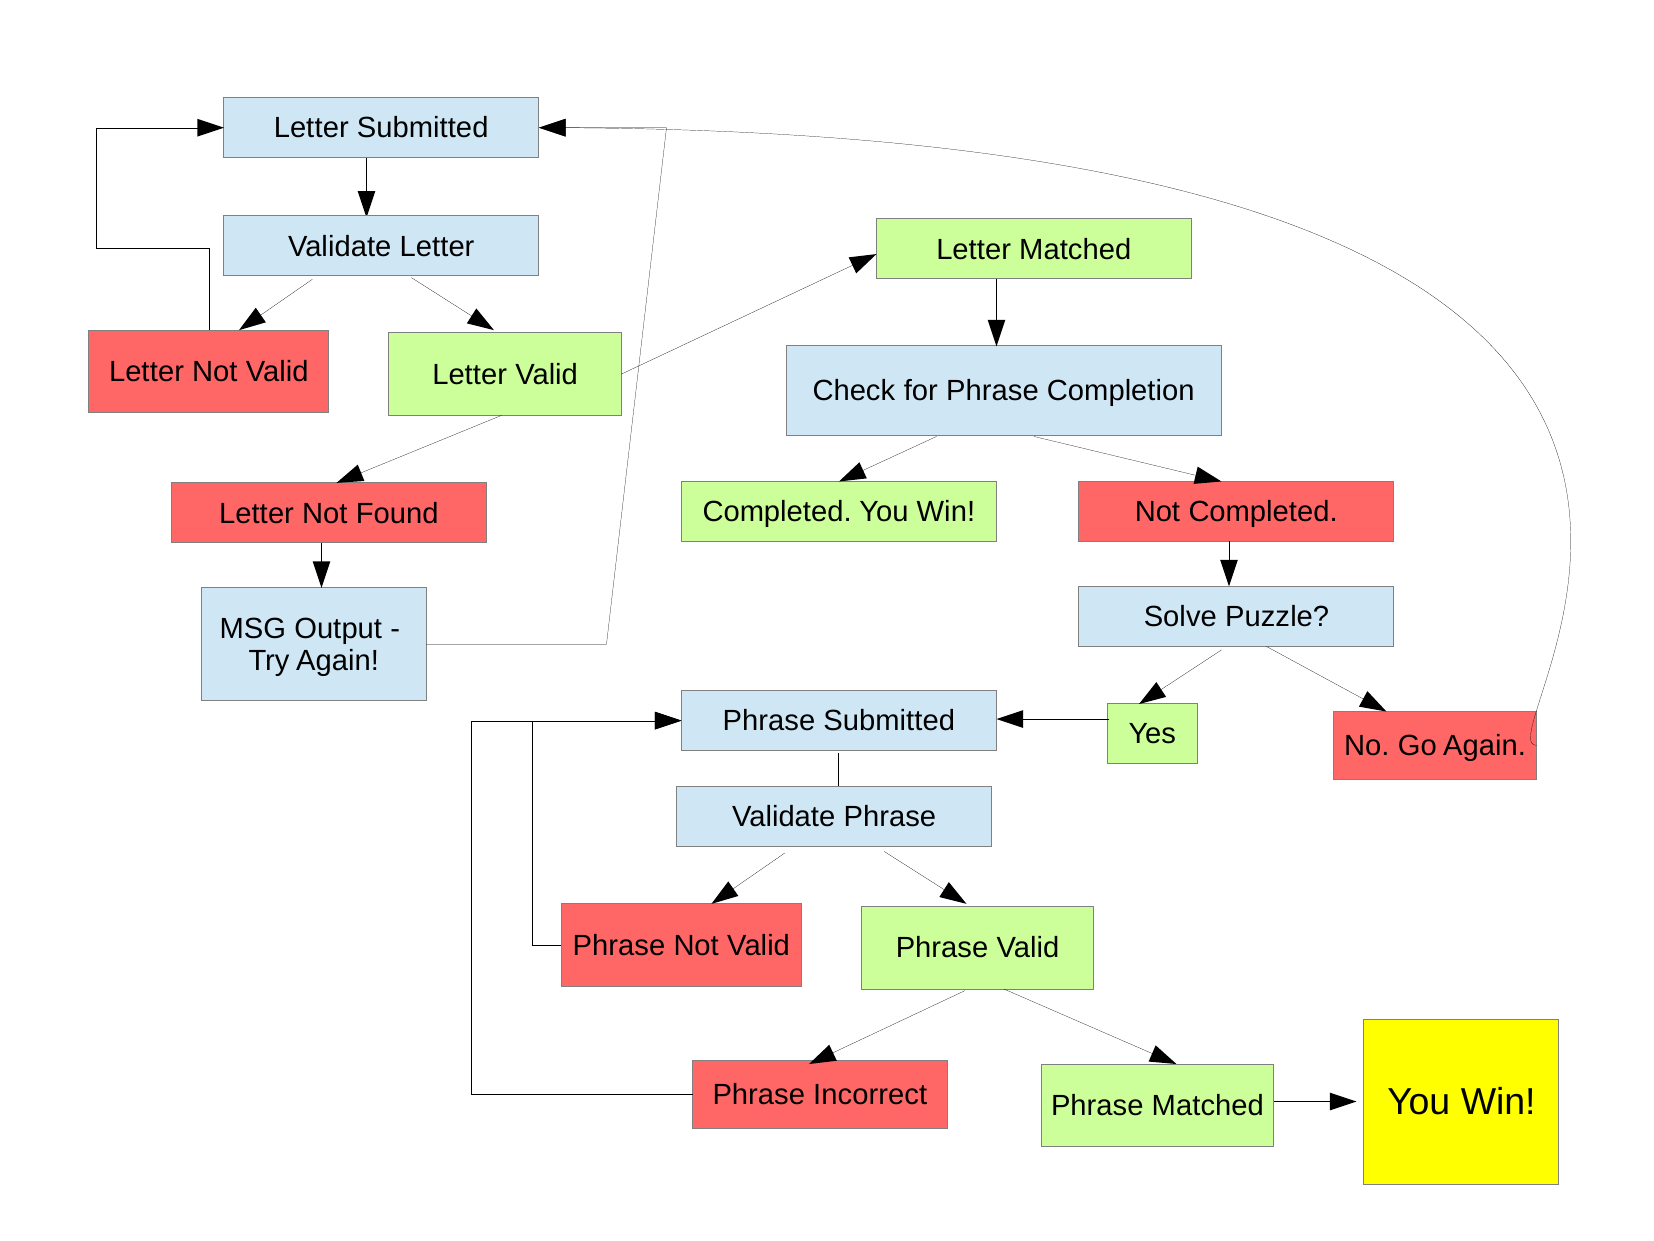

Letter Submitted
Validate Letter
Letter Matched
Letter Not Valid
Letter Valid
Check for Phrase Completion
Completed. You Win!
Not Completed.
Letter Not Found
Solve Puzzle?
MSG Output -
Try Again!
Phrase Submitted
Yes
No. Go Again.
Validate Phrase
Phrase Not Valid
Phrase Valid
You Win!
Phrase Incorrect
Phrase Matched